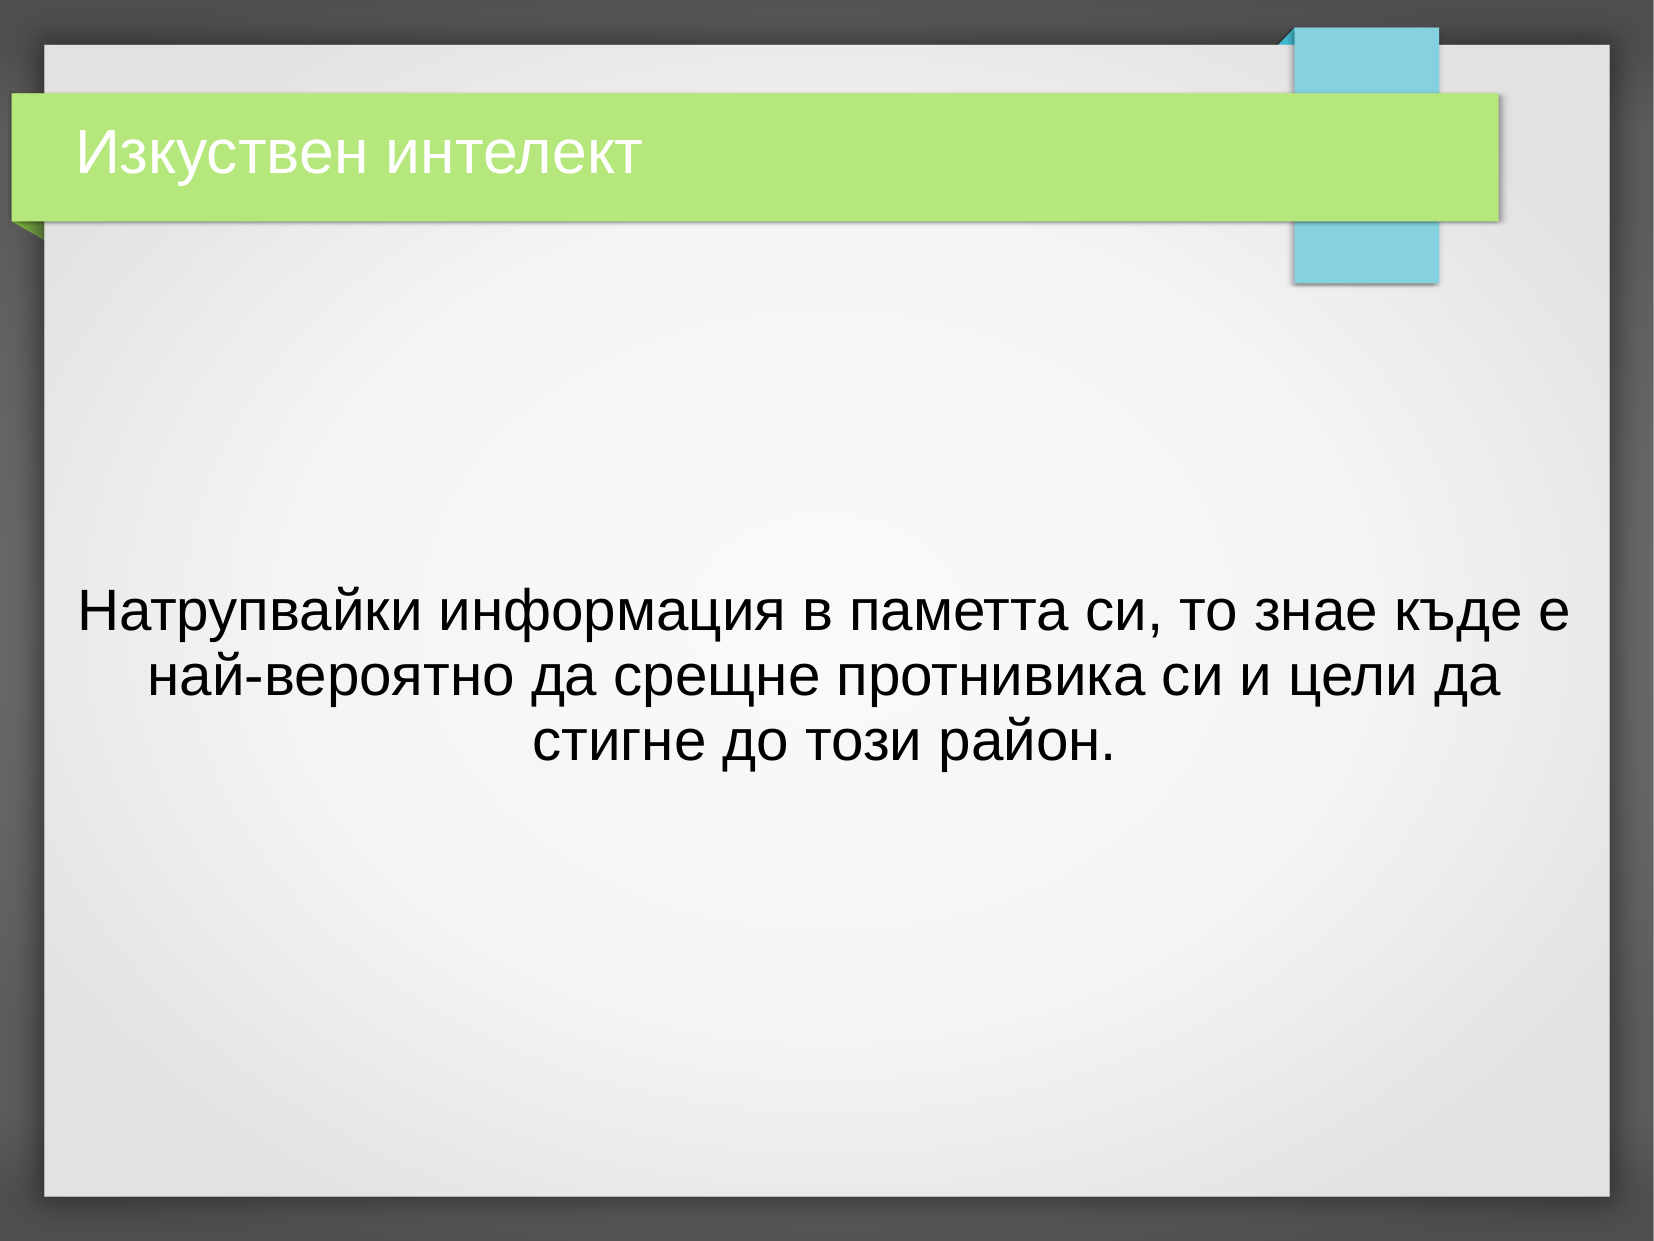

# Изкуствен интелект
Натрупвайки информация в паметта си, то знае къде е най-вероятно да срещне протнивика си и цели да стигне до този район.